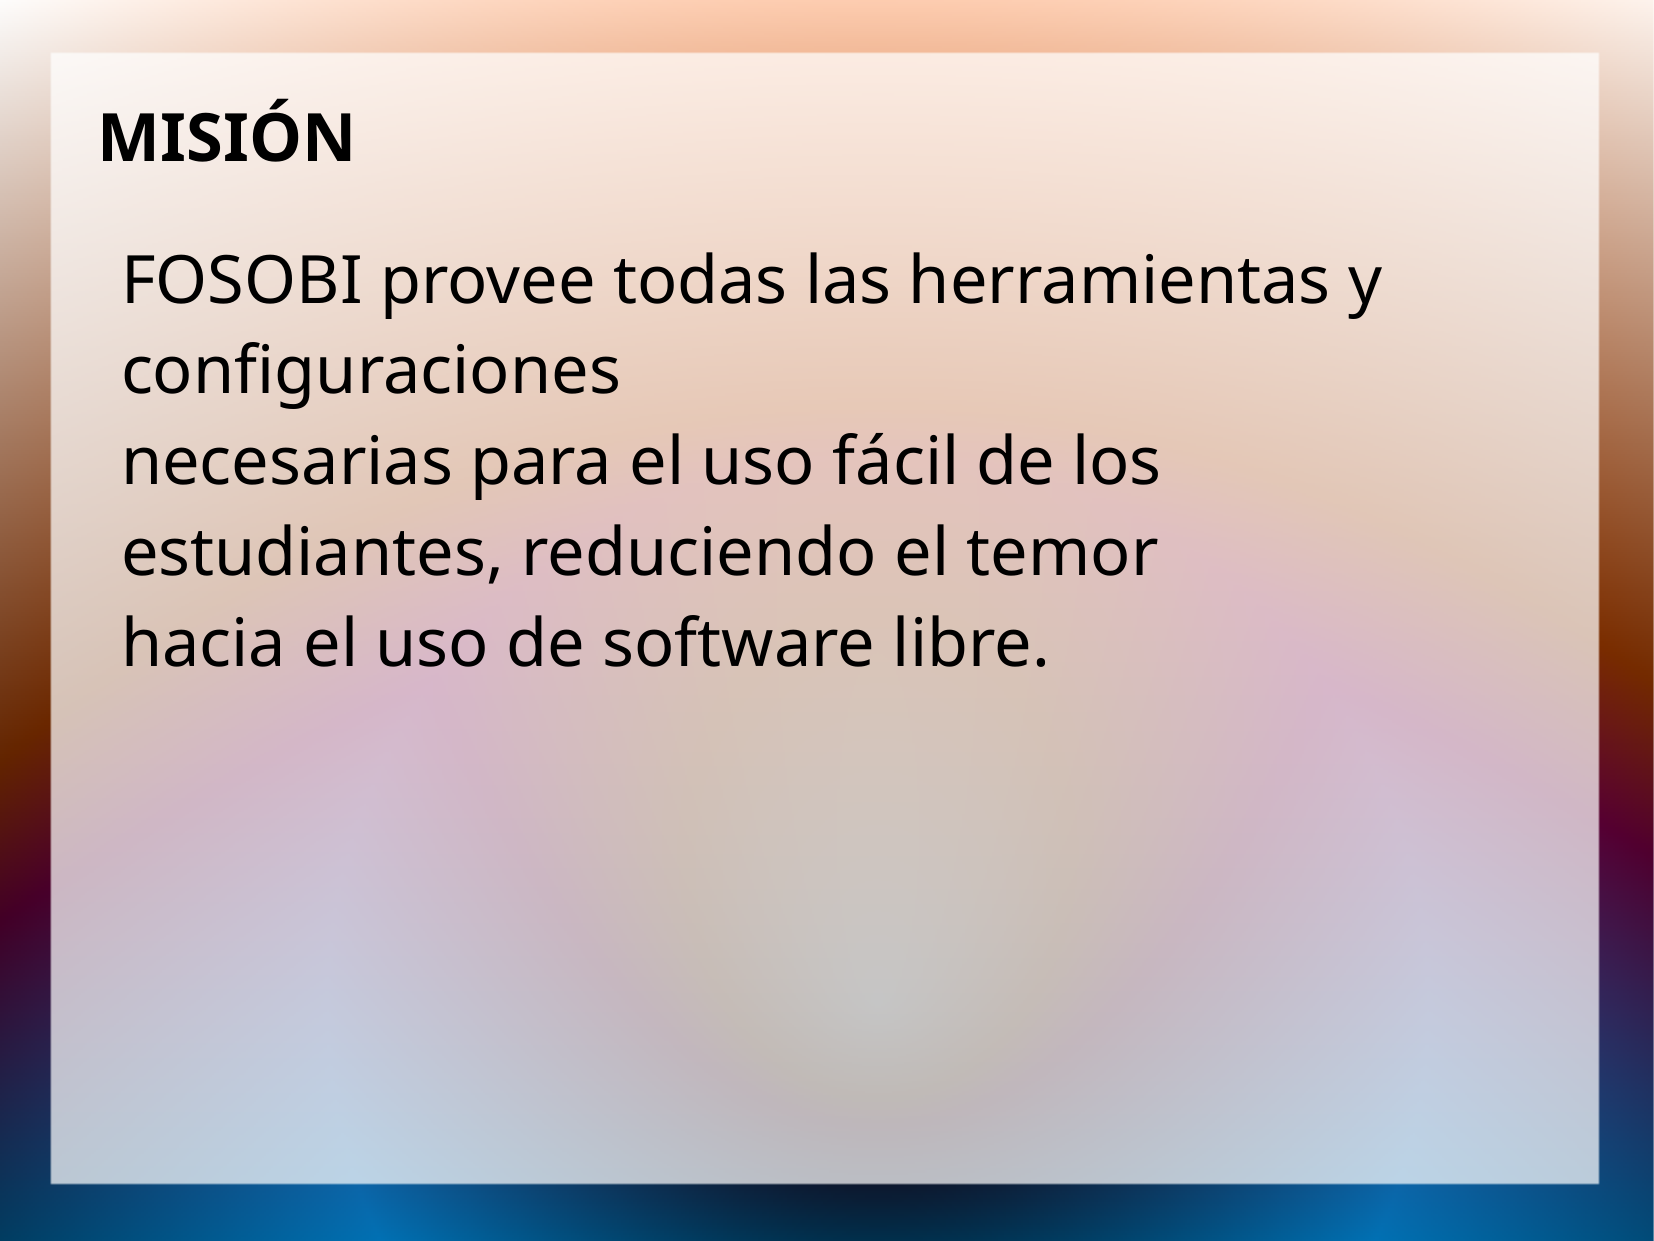

MISIÓN
FOSOBI provee todas las herramientas y configuraciones
necesarias para el uso fácil de los estudiantes, reduciendo el temor
hacia el uso de software libre.